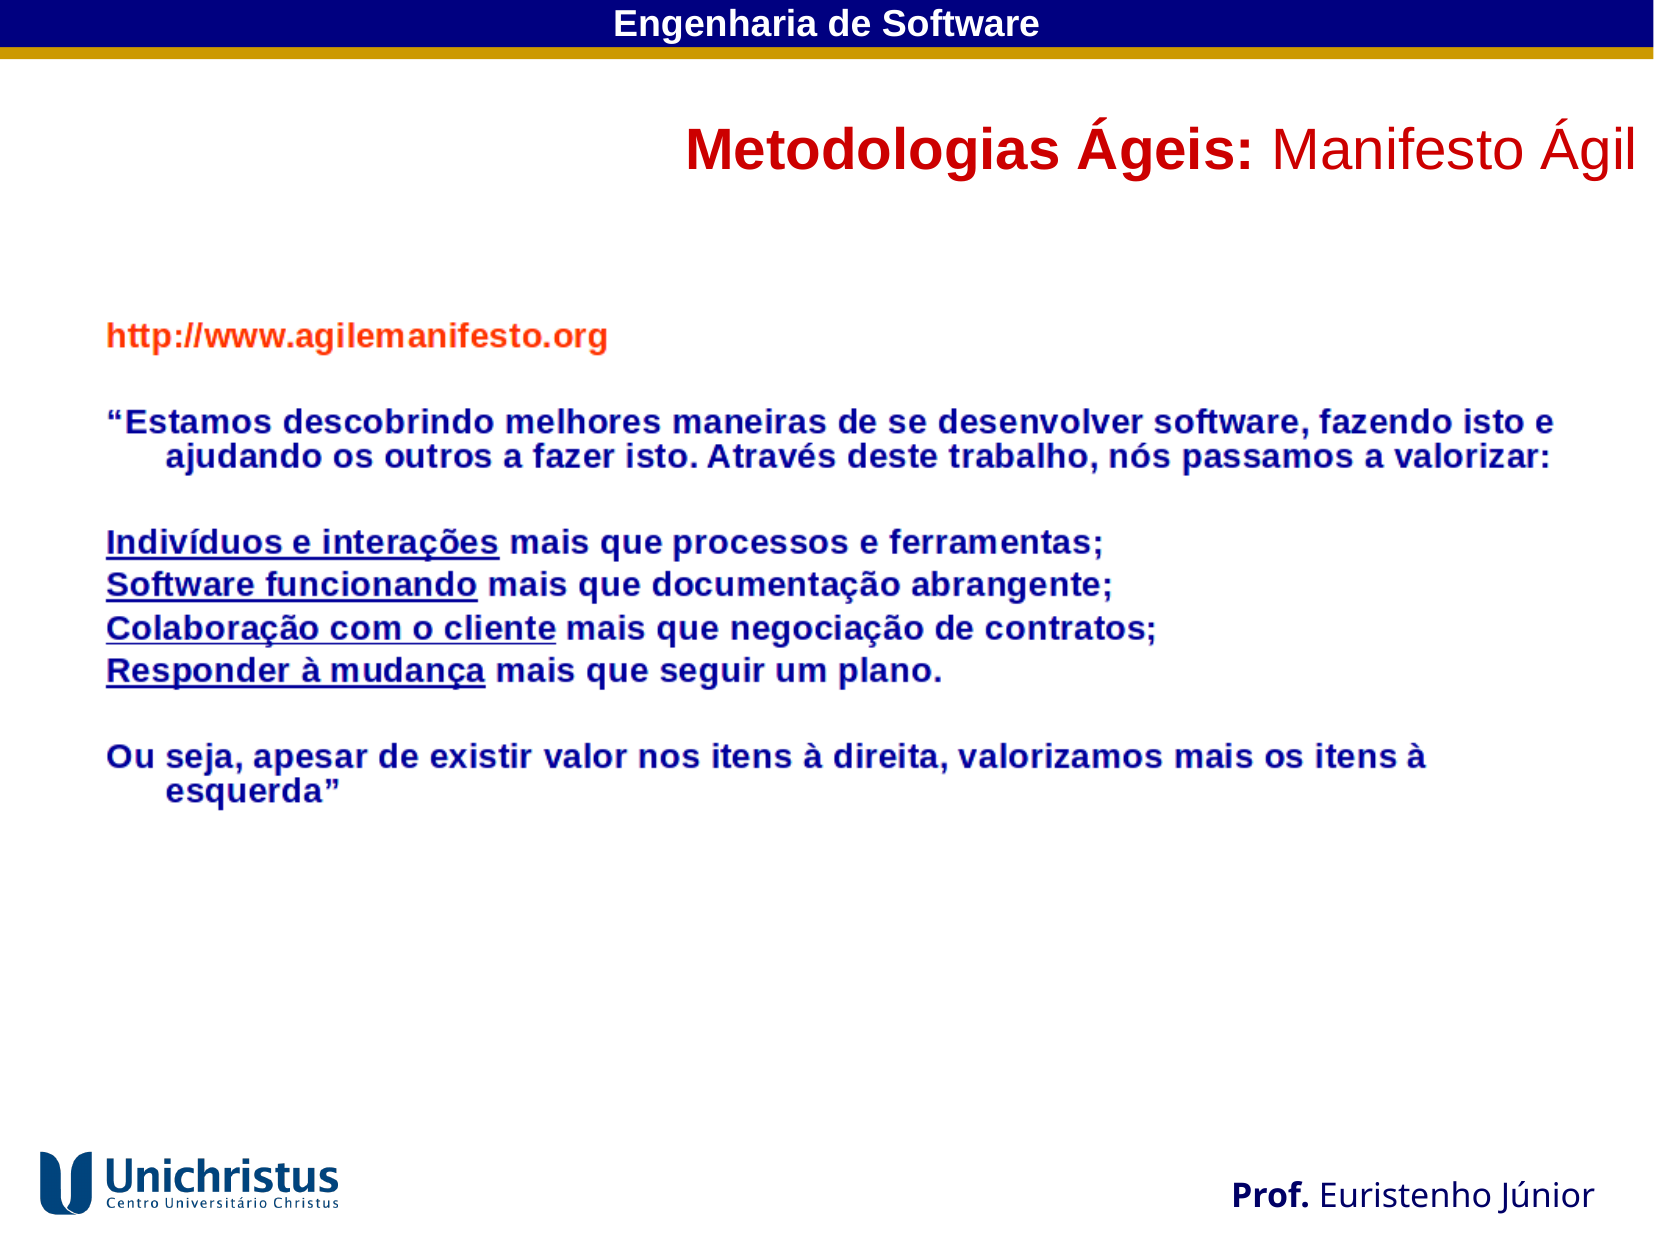

Engenharia de Software
Metodologias Ágeis: Manifesto Ágil
Prof. Euristenho Júnior